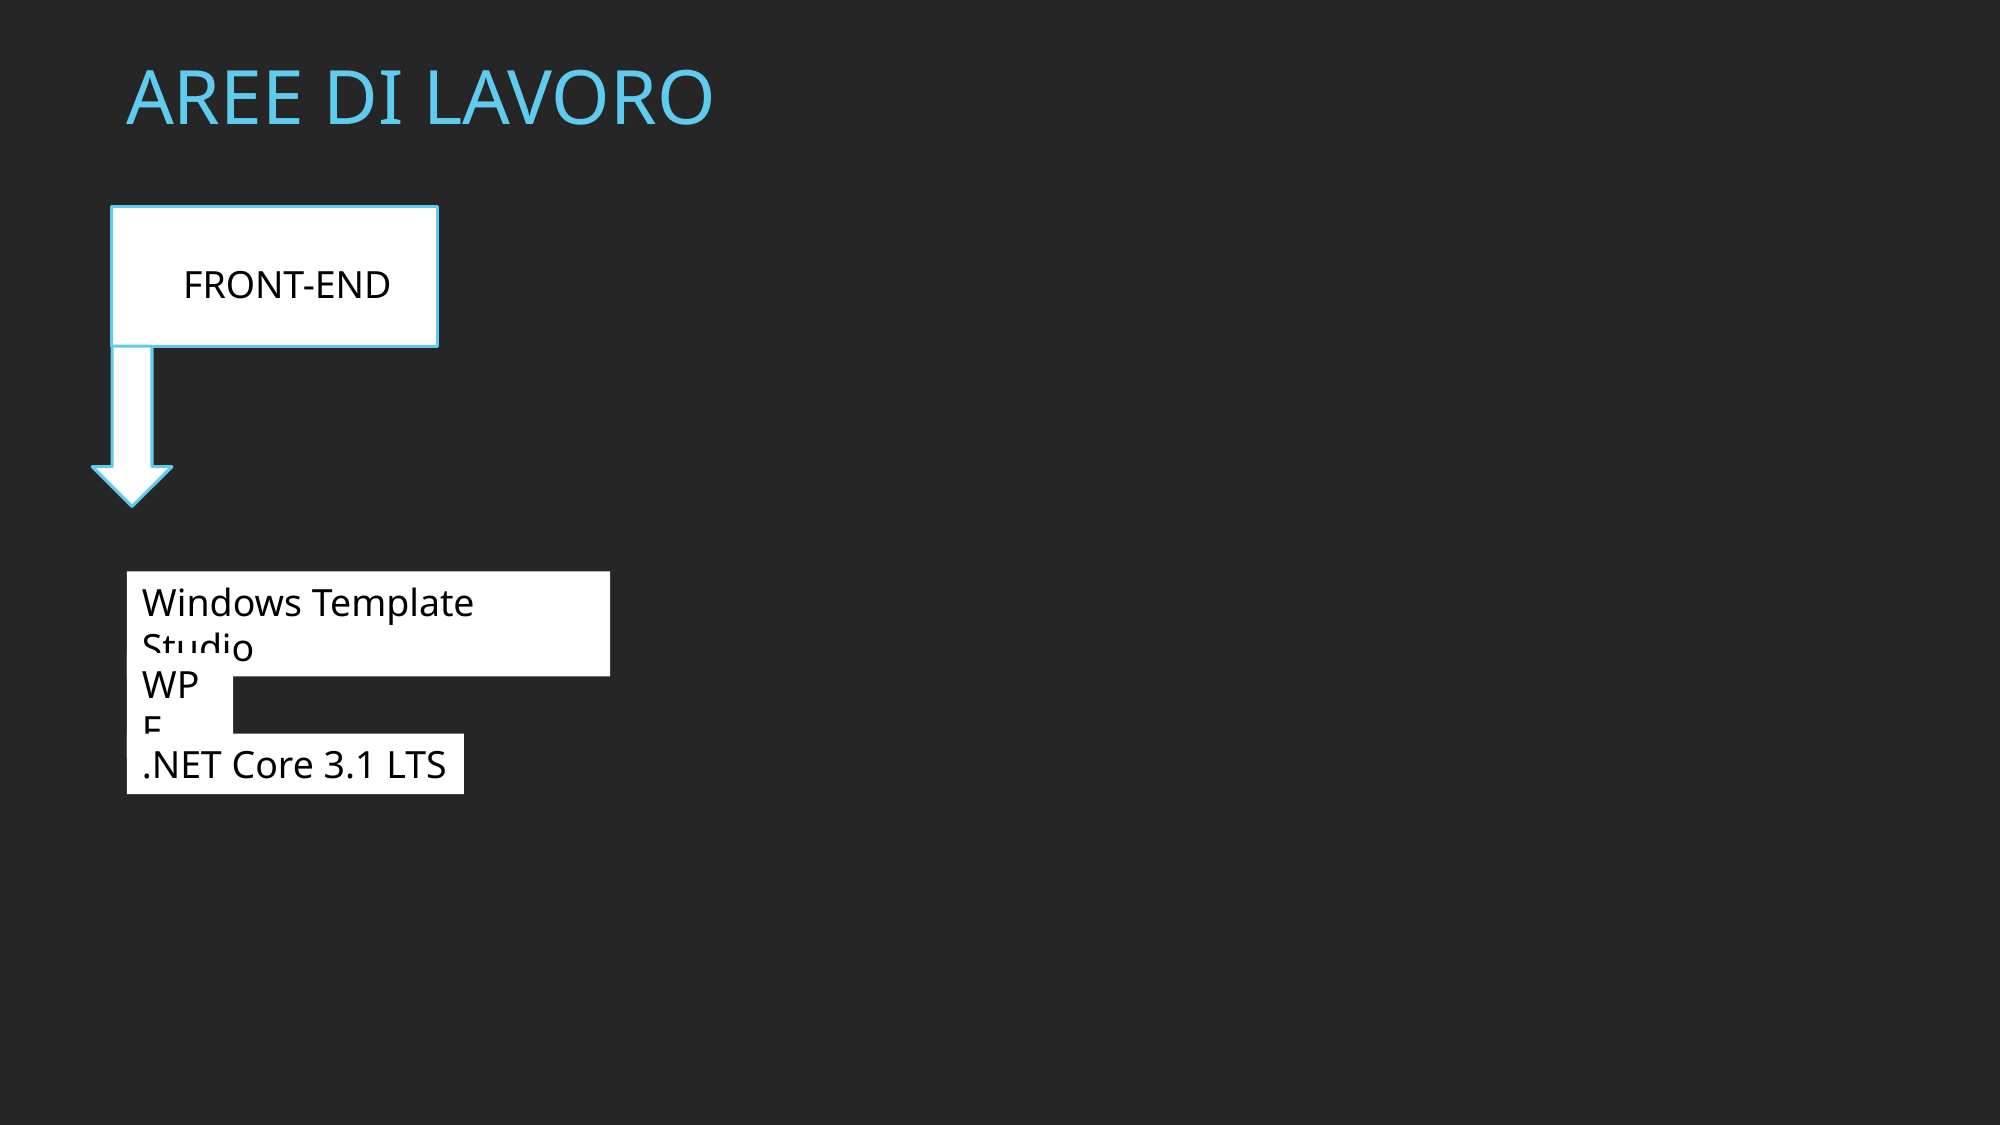

# AREE DI LAVORO
FRONT-END
Windows Template Studio
WPF
.NET Core 3.1 LTS